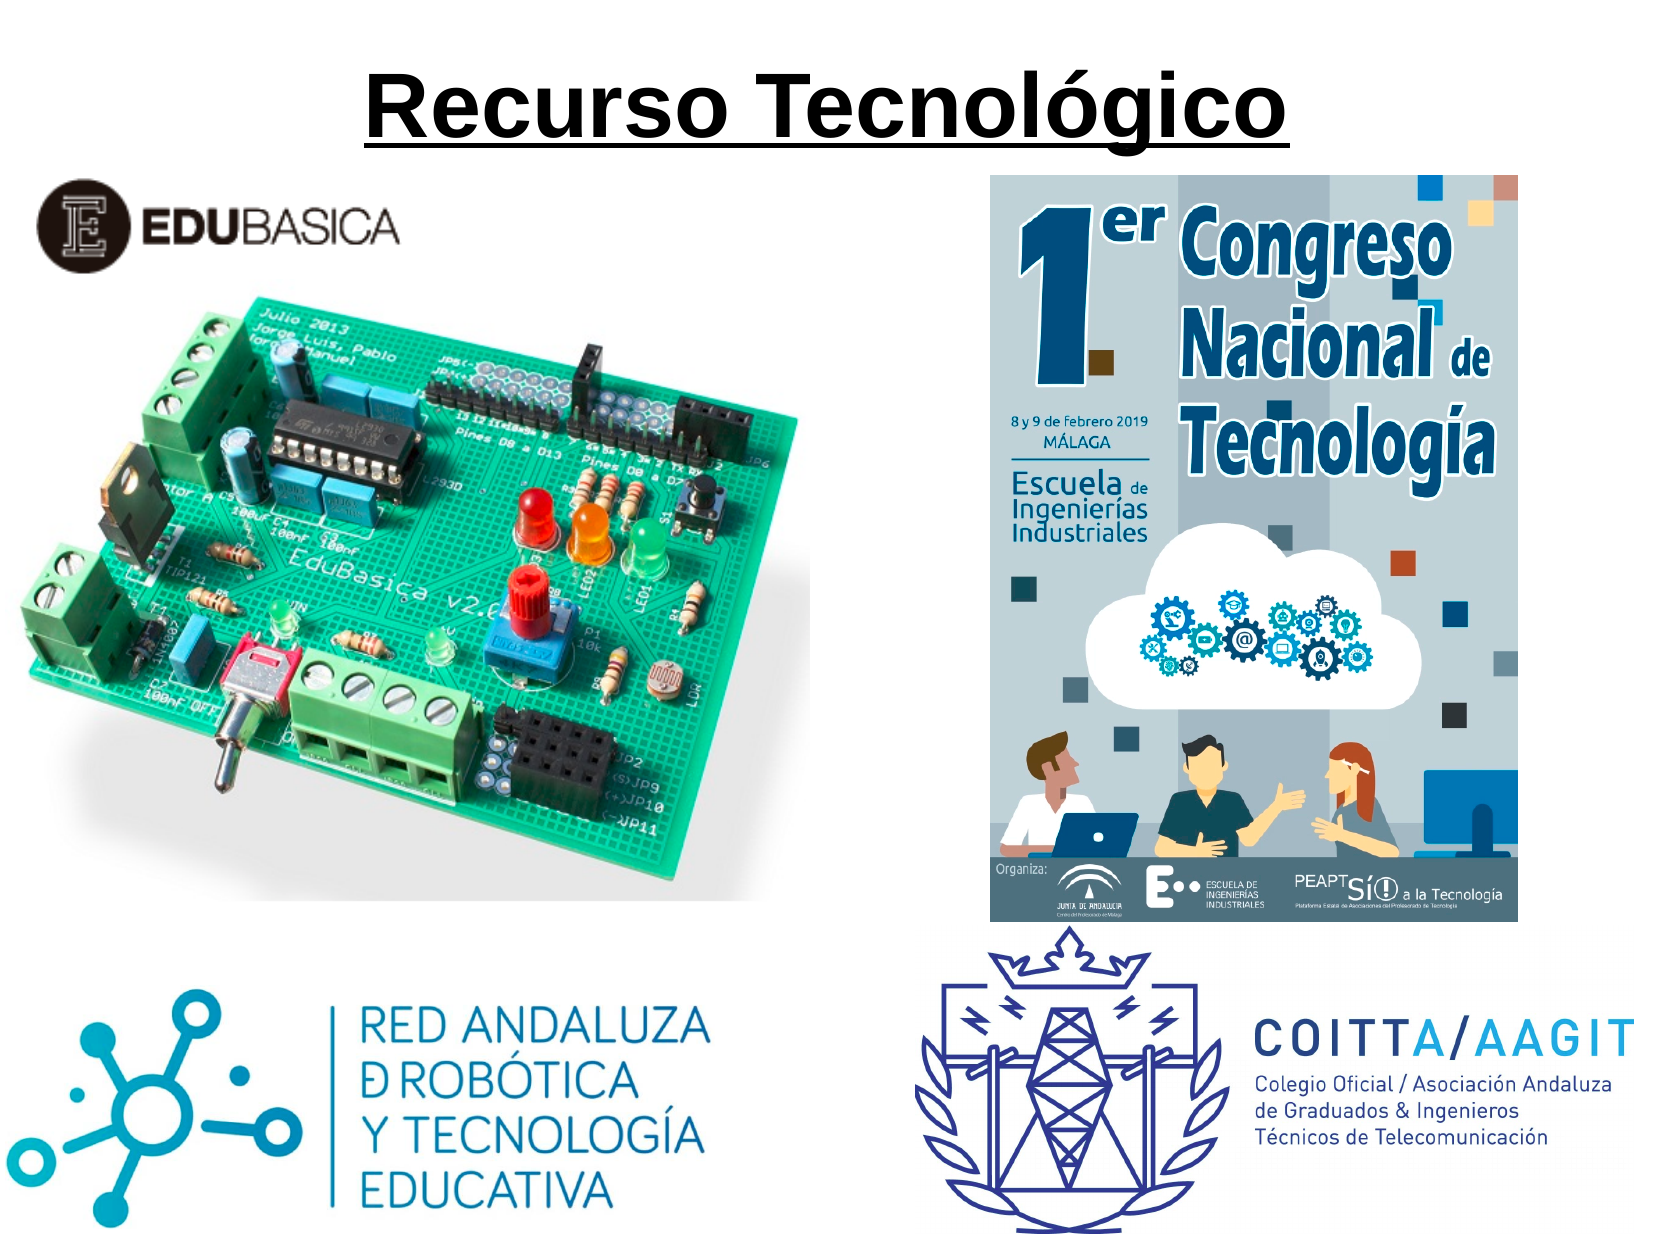

# Recurso Tecnológico
Granada, mayo 2018
Parque de las Ciencias